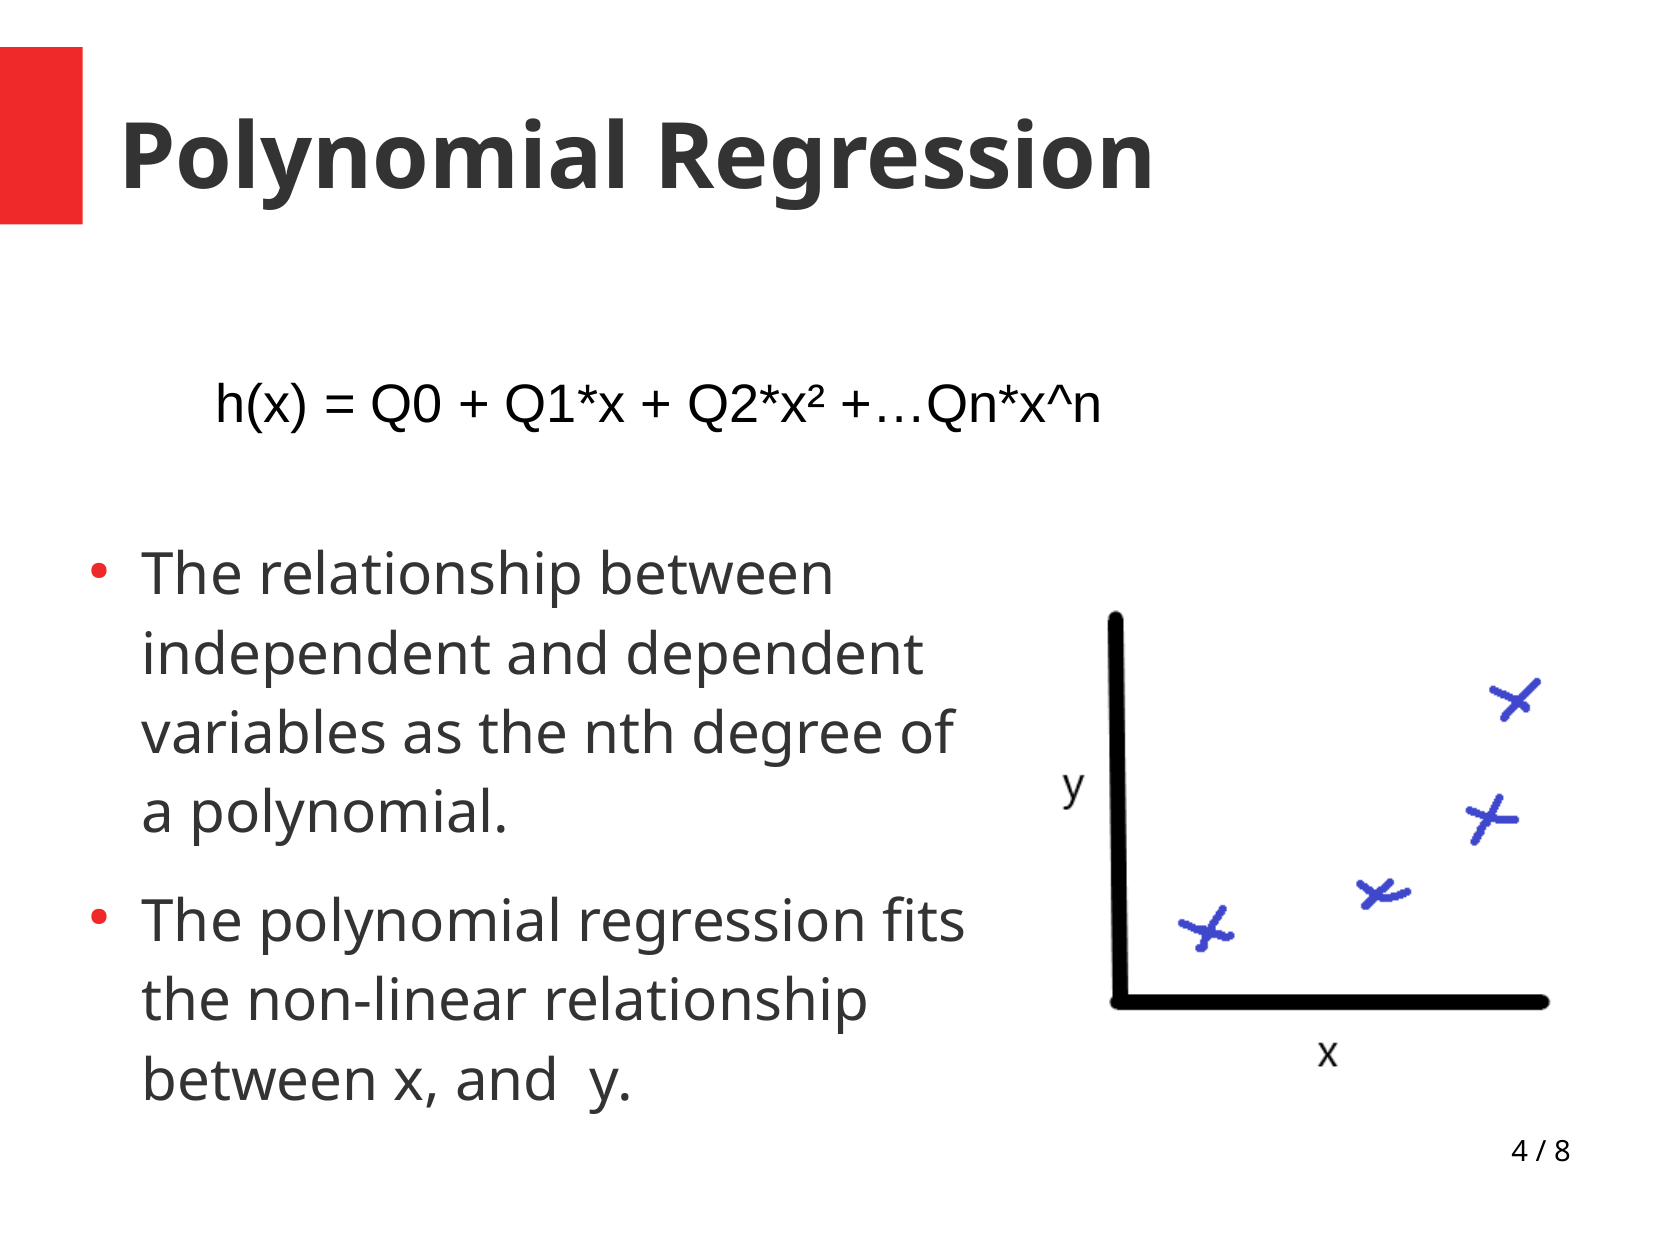

# Polynomial Regression
h(x) = Q0 + Q1*x + Q2*x² +…Qn*x^n
The relationship between independent and dependent variables as the nth degree of a polynomial.
The polynomial regression fits the non-linear relationship between x, and y.
4